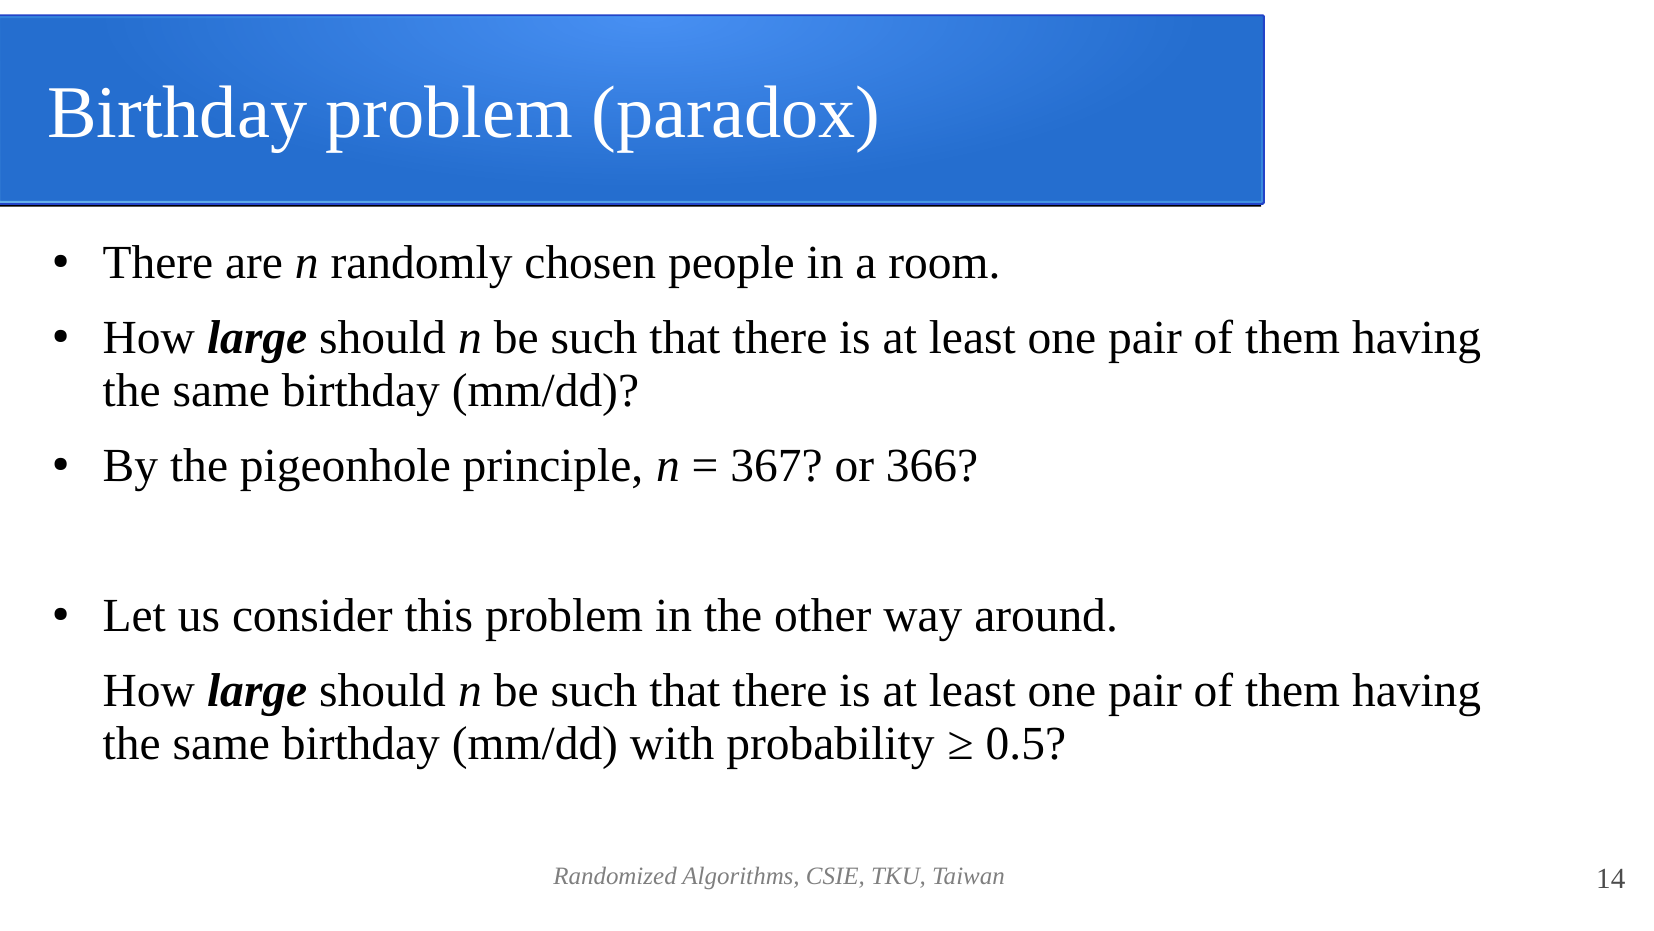

# Birthday problem (paradox)
There are n randomly chosen people in a room.
How large should n be such that there is at least one pair of them having the same birthday (mm/dd)?
By the pigeonhole principle, n = 367? or 366?
Let us consider this problem in the other way around.
How large should n be such that there is at least one pair of them having the same birthday (mm/dd) with probability ≥ 0.5?
Randomized Algorithms, CSIE, TKU, Taiwan
14